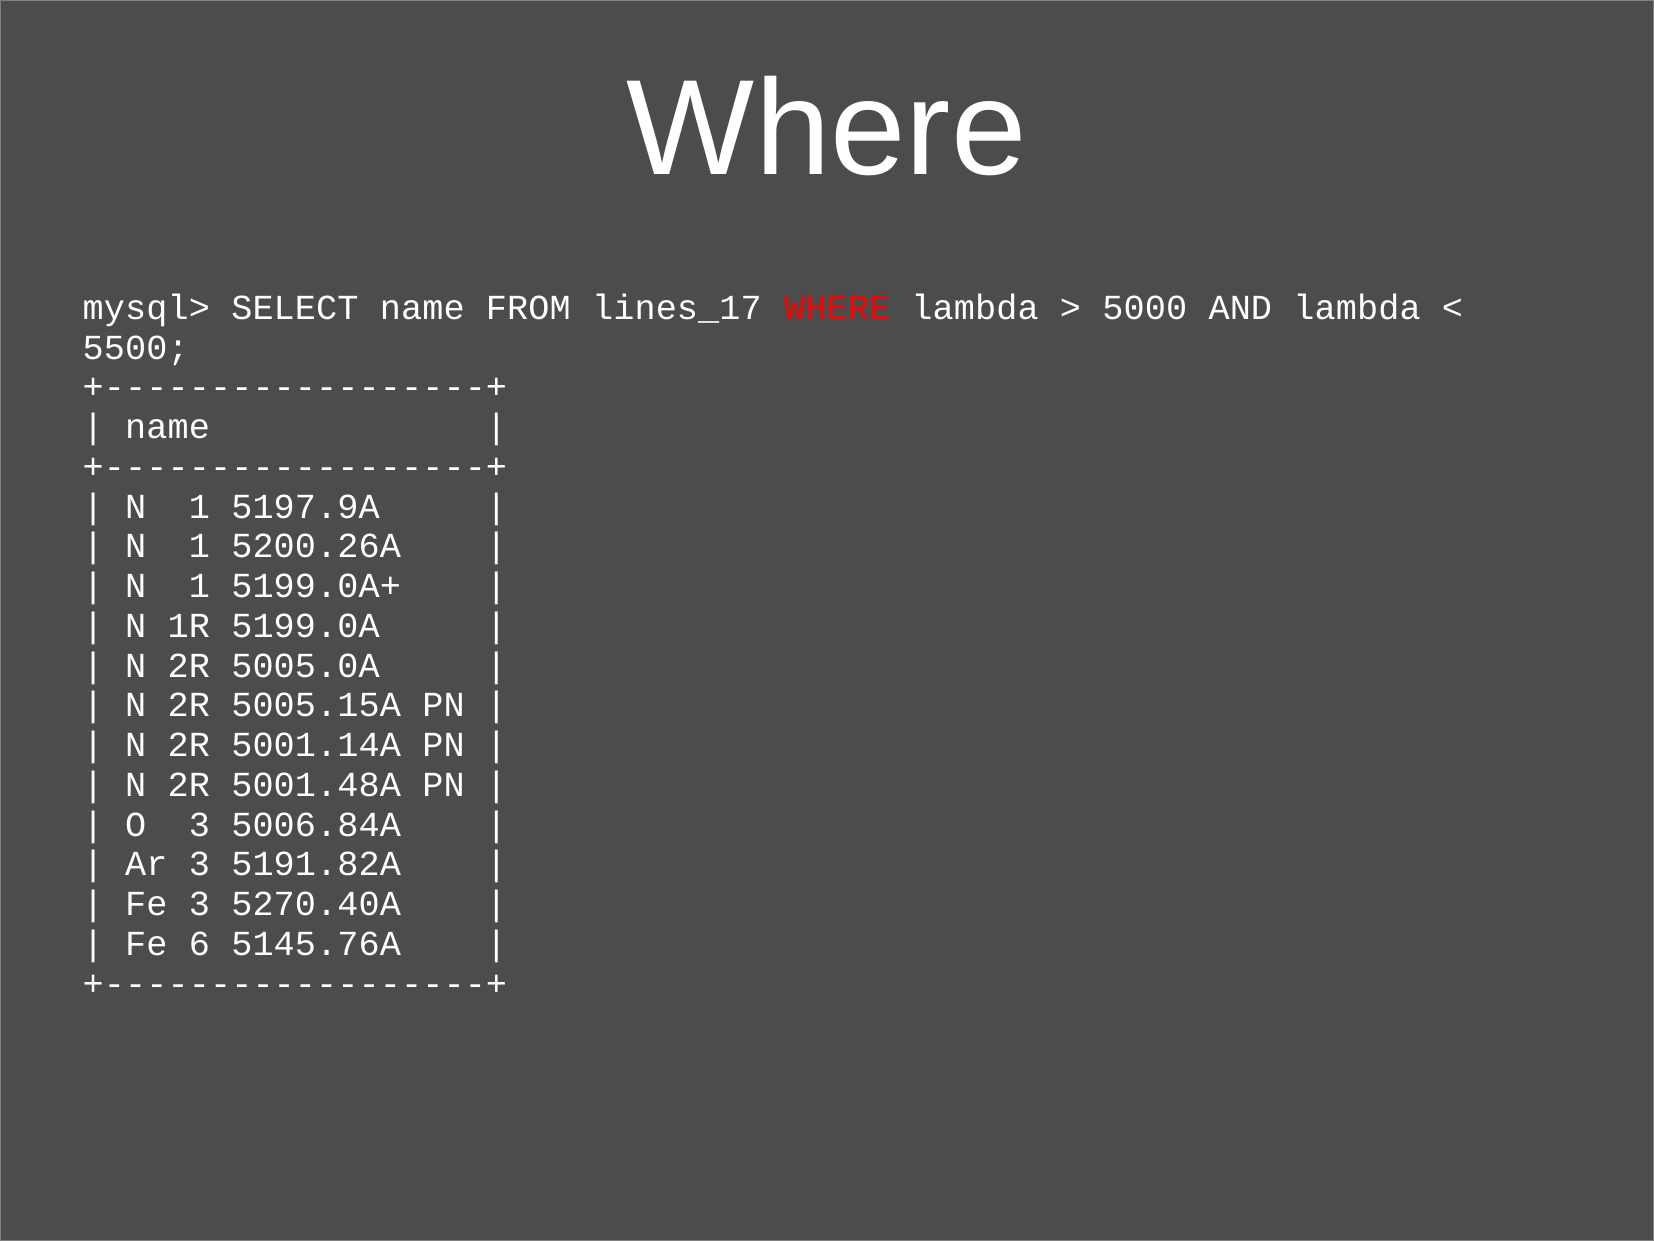

# Where
mysql> SELECT name FROM lines_17 WHERE lambda > 5000 AND lambda < 5500;
+------------------+
| name |
+------------------+
| N 1 5197.9A |
| N 1 5200.26A |
| N 1 5199.0A+ |
| N 1R 5199.0A |
| N 2R 5005.0A |
| N 2R 5005.15A PN |
| N 2R 5001.14A PN |
| N 2R 5001.48A PN |
| O 3 5006.84A |
| Ar 3 5191.82A |
| Fe 3 5270.40A |
| Fe 6 5145.76A |
+------------------+